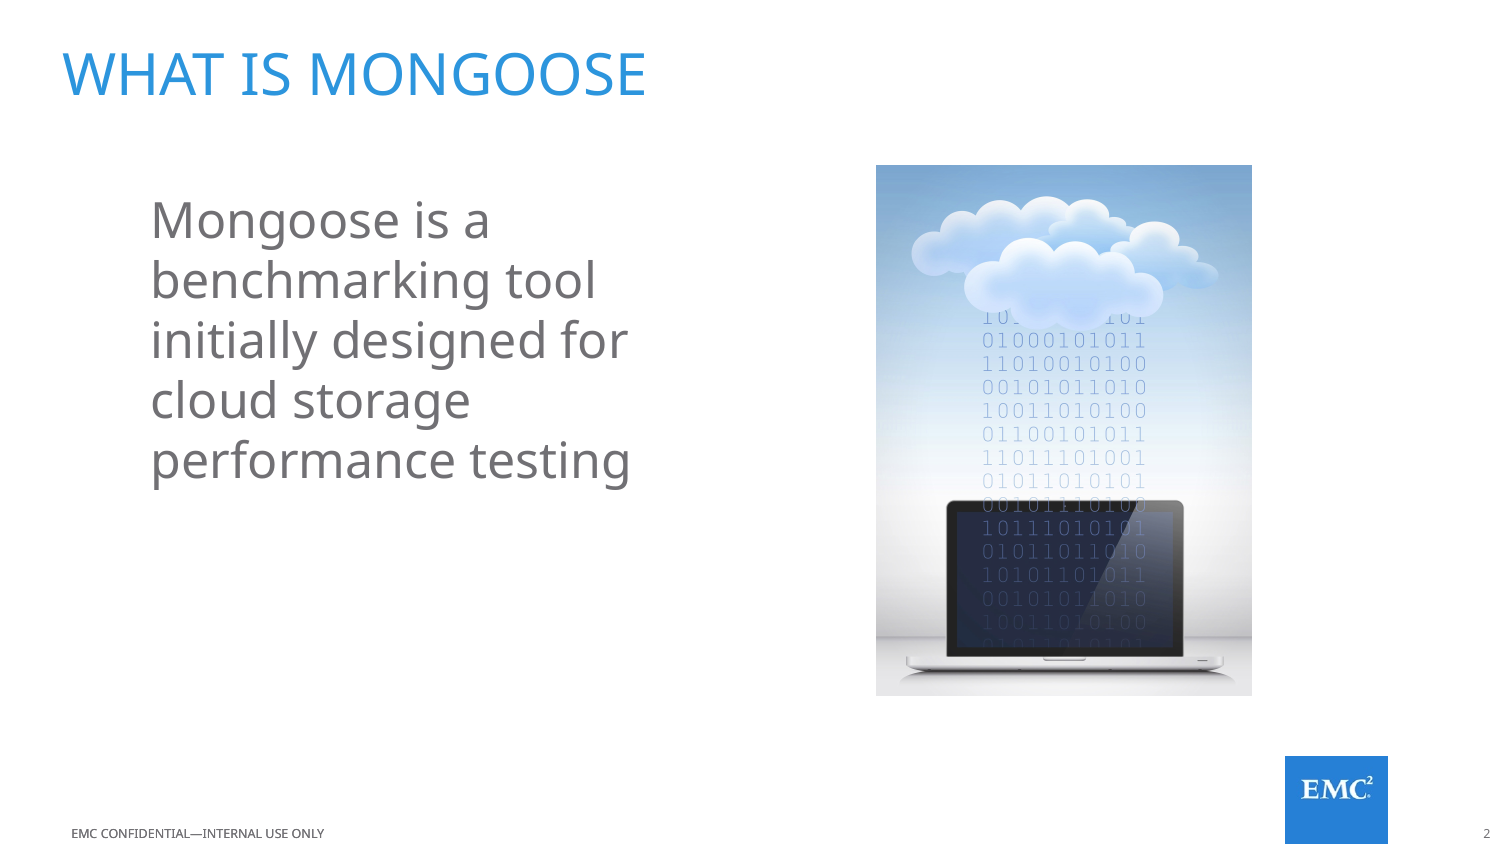

WHAT IS mONGOOSE
# Mongoose is a benchmarking tool initially designed for cloud storage performance testing